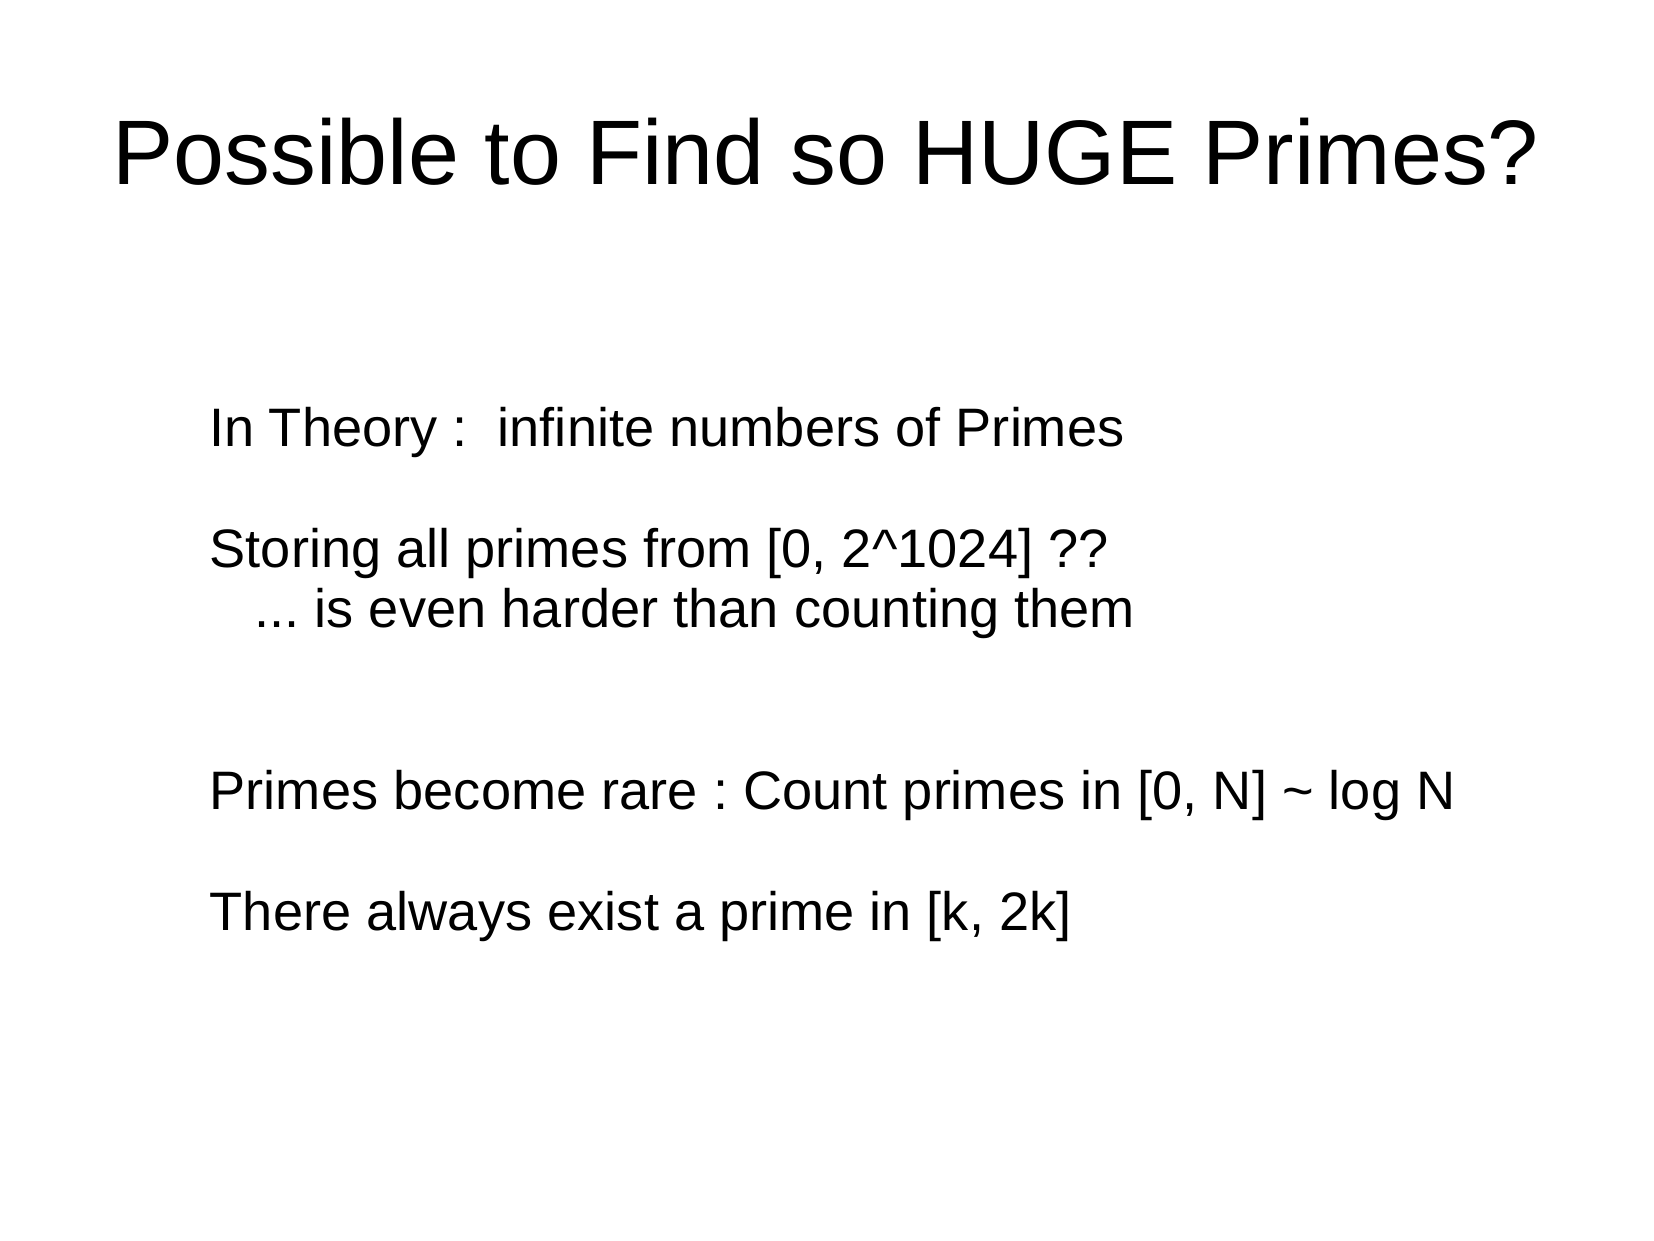

# Possible to Find so HUGE Primes?
In Theory : infinite numbers of Primes
Storing all primes from [0, 2^1024] ??
 ... is even harder than counting them
Primes become rare : Count primes in [0, N] ~ log N
There always exist a prime in [k, 2k]